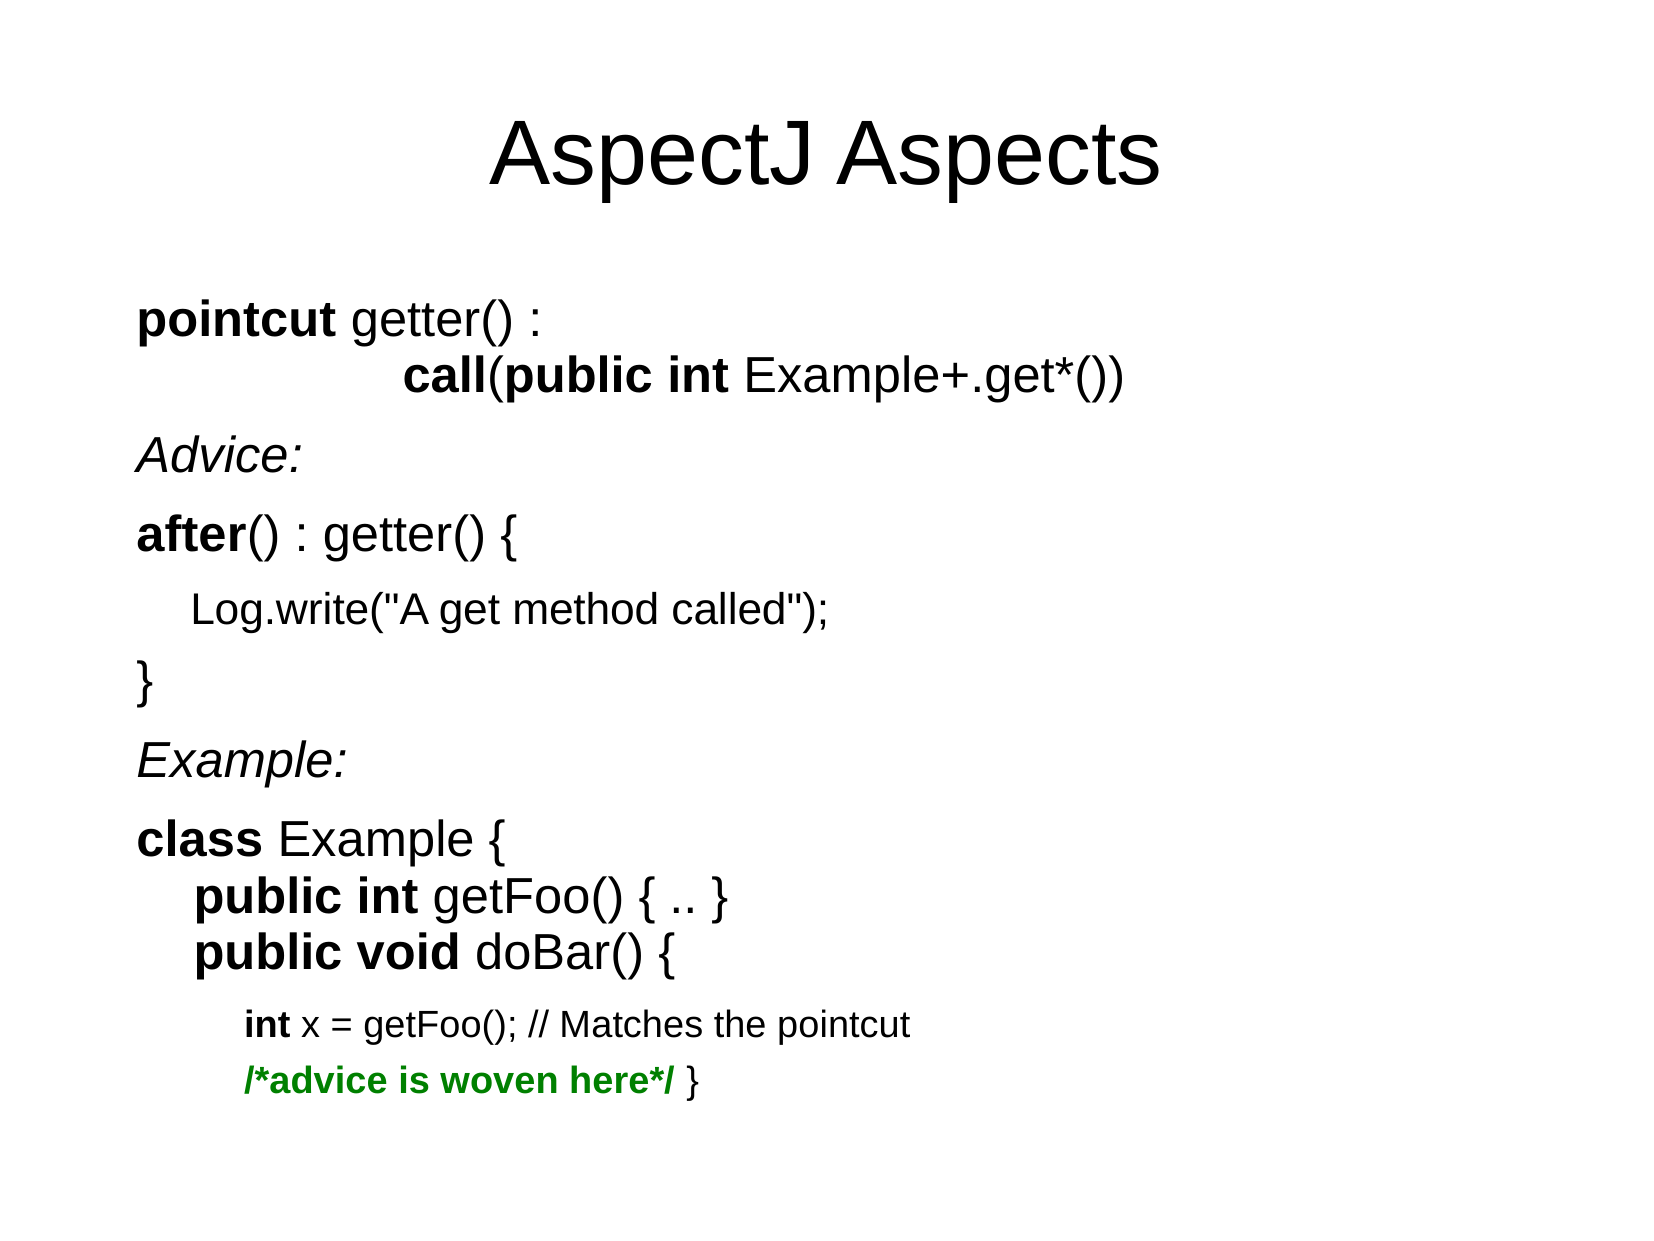

# AspectJ Aspects
pointcut getter() :
 call(public int Example+.get*())
Advice:
after() : getter() {
Log.write("A get method called");
}
Example:
class Example {
	public int getFoo() { .. }
	public void doBar() {
int x = getFoo(); // Matches the pointcut
/*advice is woven here*/ }